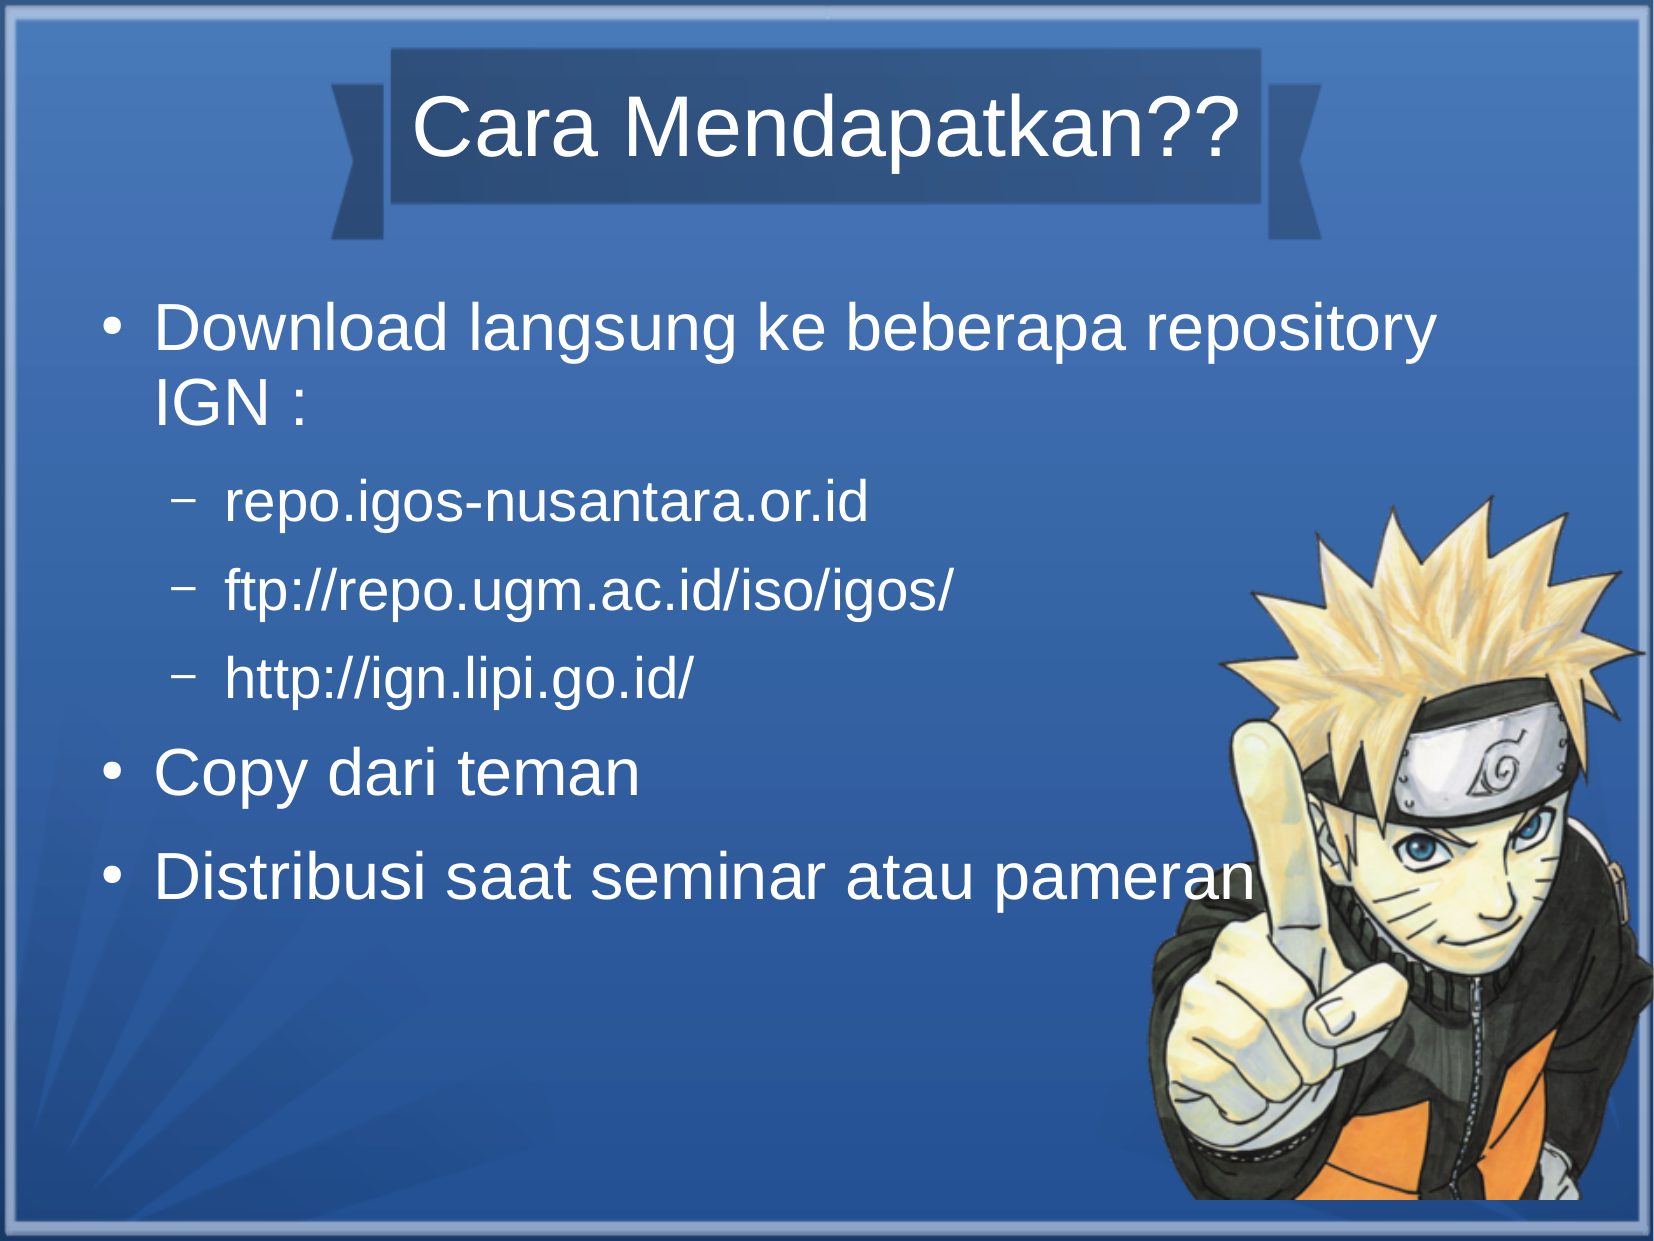

# Cara Mendapatkan??
Download langsung ke beberapa repository IGN :
repo.igos-nusantara.or.id
ftp://repo.ugm.ac.id/iso/igos/
http://ign.lipi.go.id/
Copy dari teman
Distribusi saat seminar atau pameran